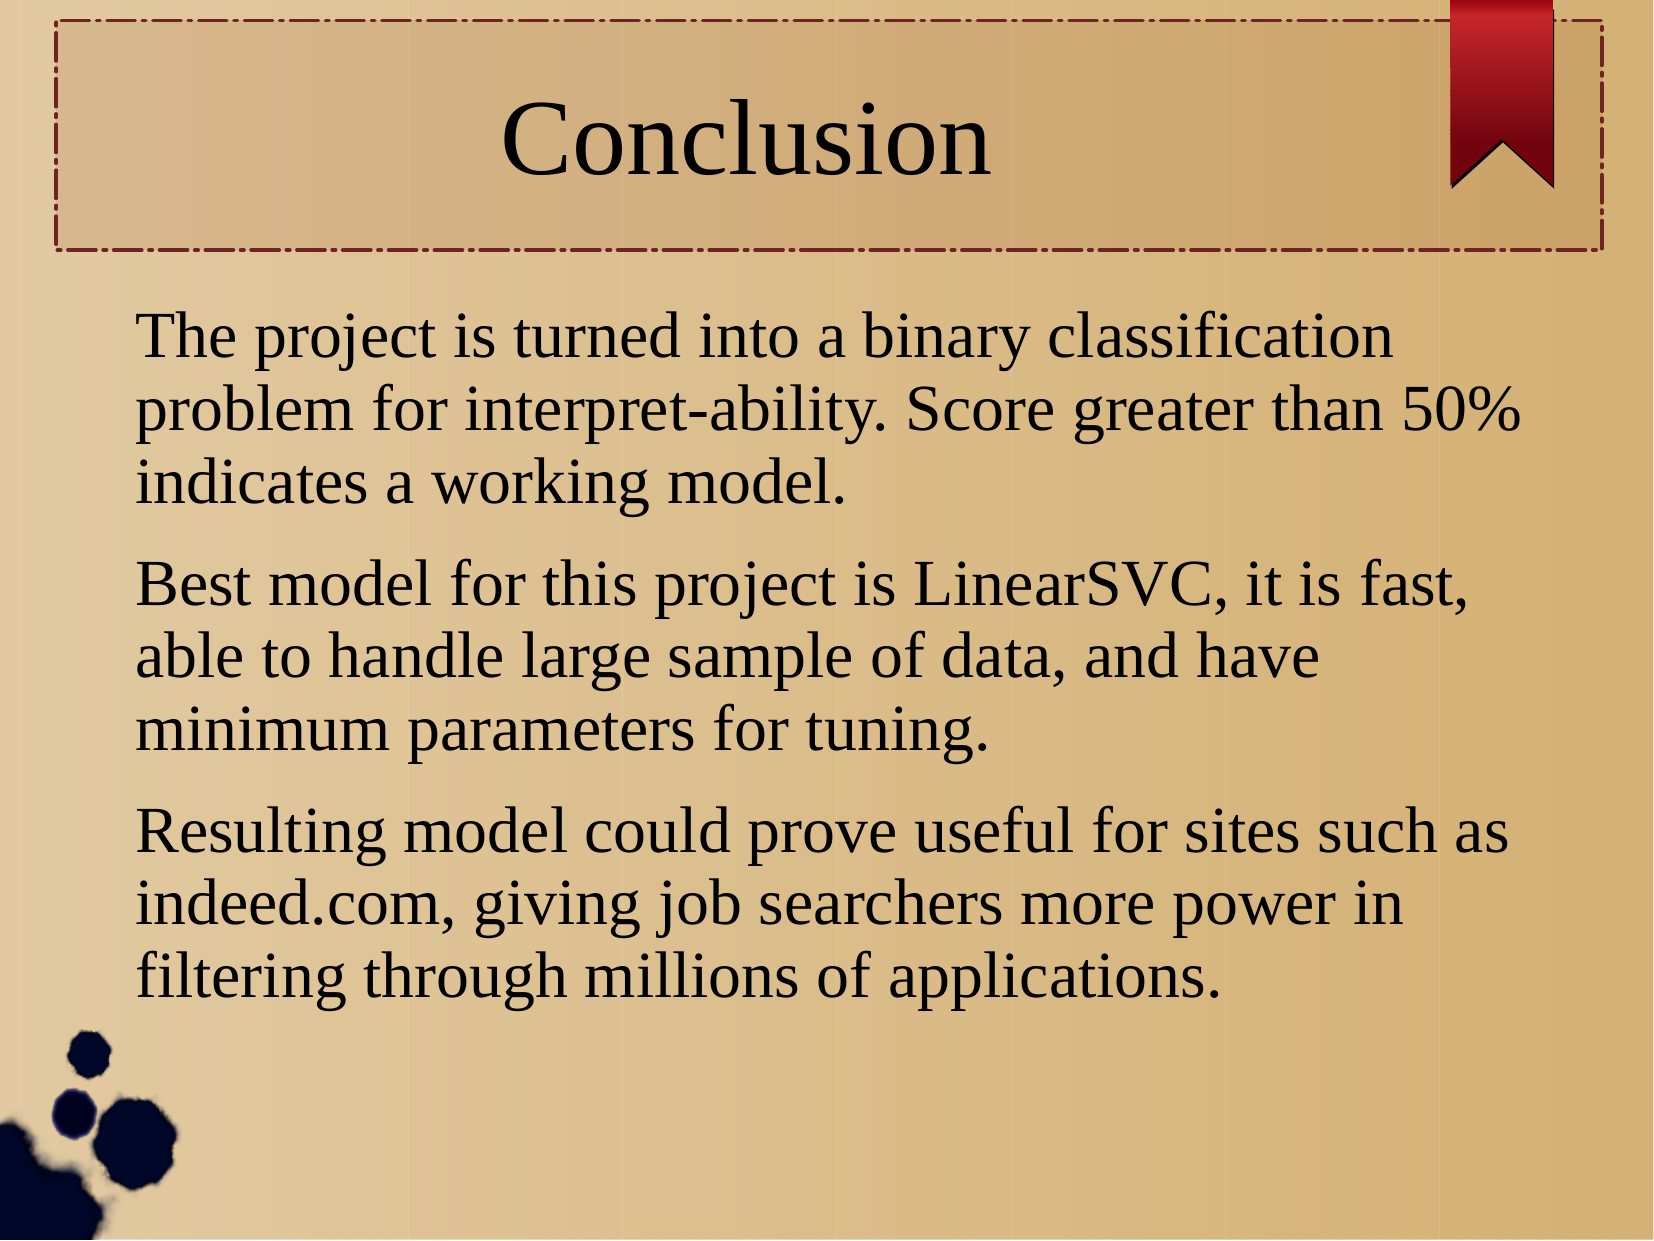

# Conclusion
The project is turned into a binary classification problem for interpret-ability. Score greater than 50% indicates a working model.
Best model for this project is LinearSVC, it is fast, able to handle large sample of data, and have minimum parameters for tuning.
Resulting model could prove useful for sites such as indeed.com, giving job searchers more power in filtering through millions of applications.